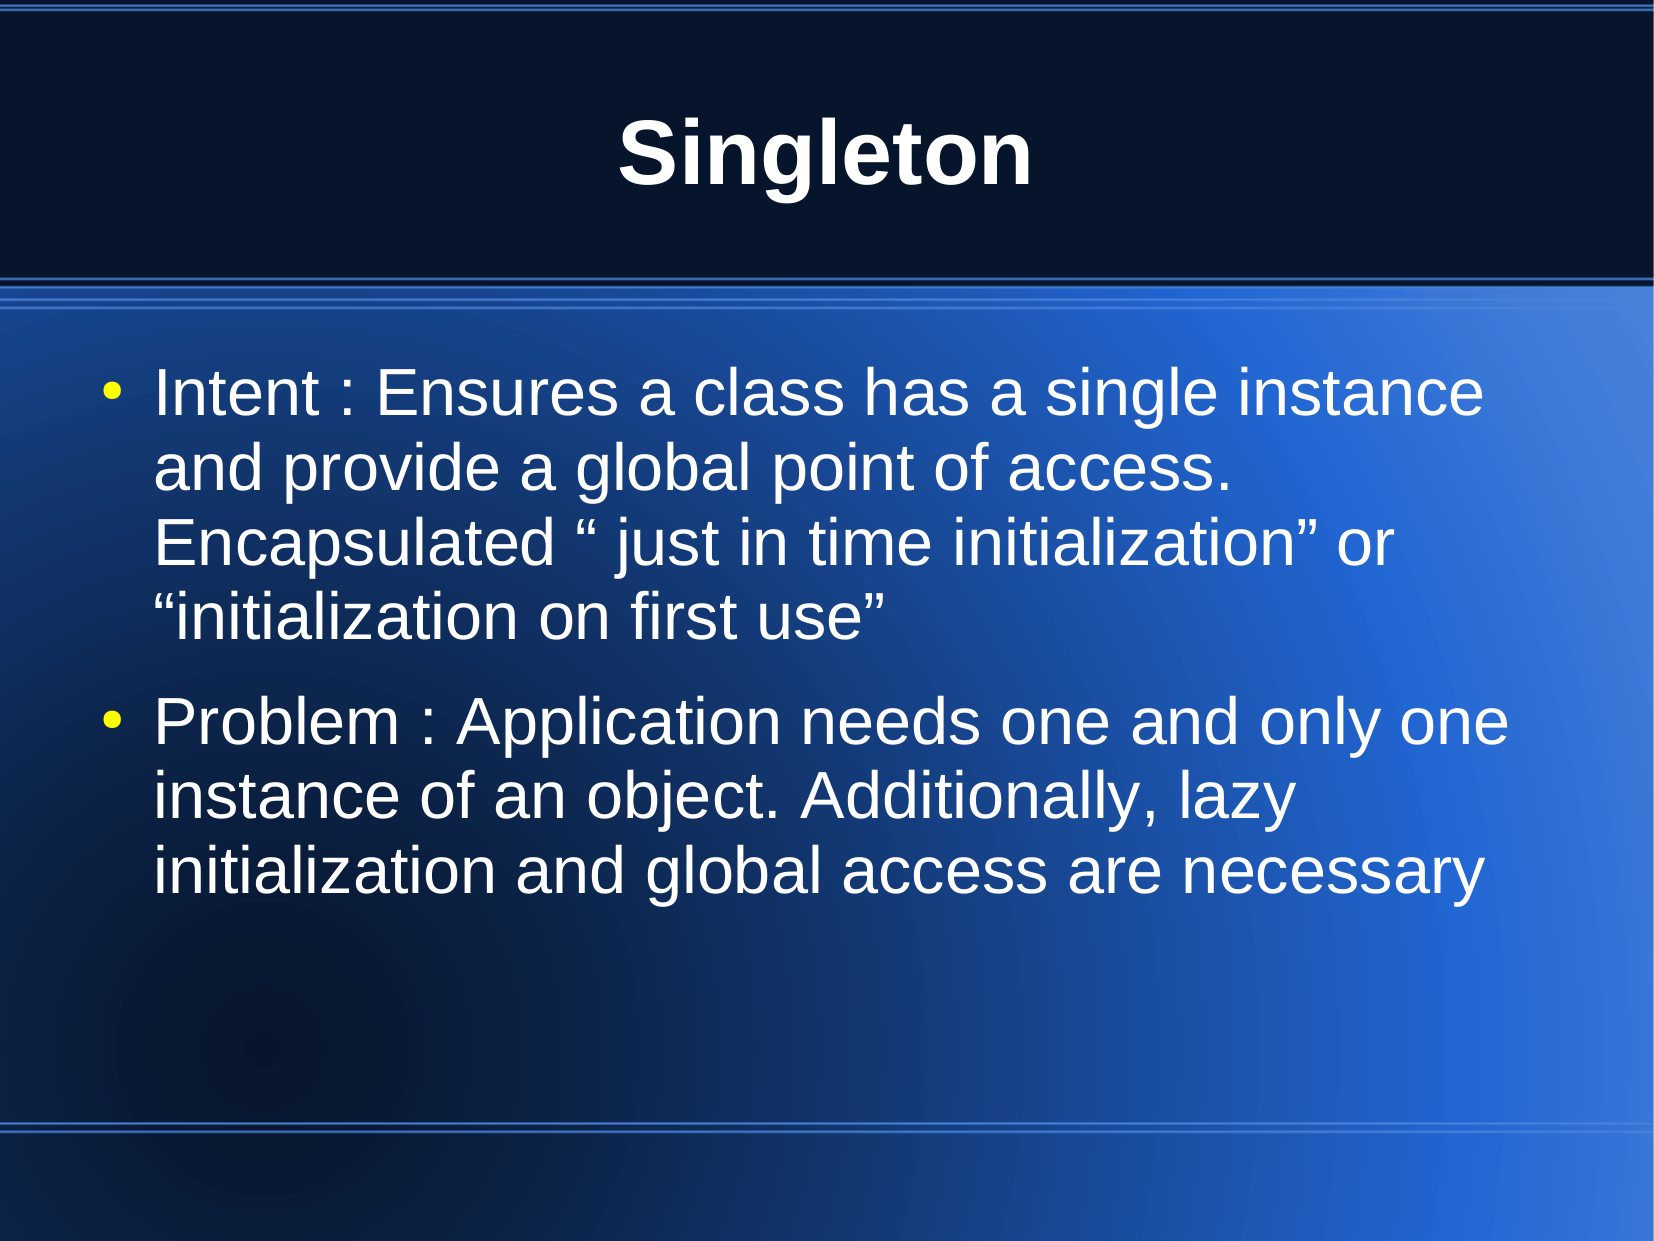

# Singleton
Intent : Ensures a class has a single instance and provide a global point of access. Encapsulated “ just in time initialization” or “initialization on first use”
Problem : Application needs one and only one instance of an object. Additionally, lazy initialization and global access are necessary